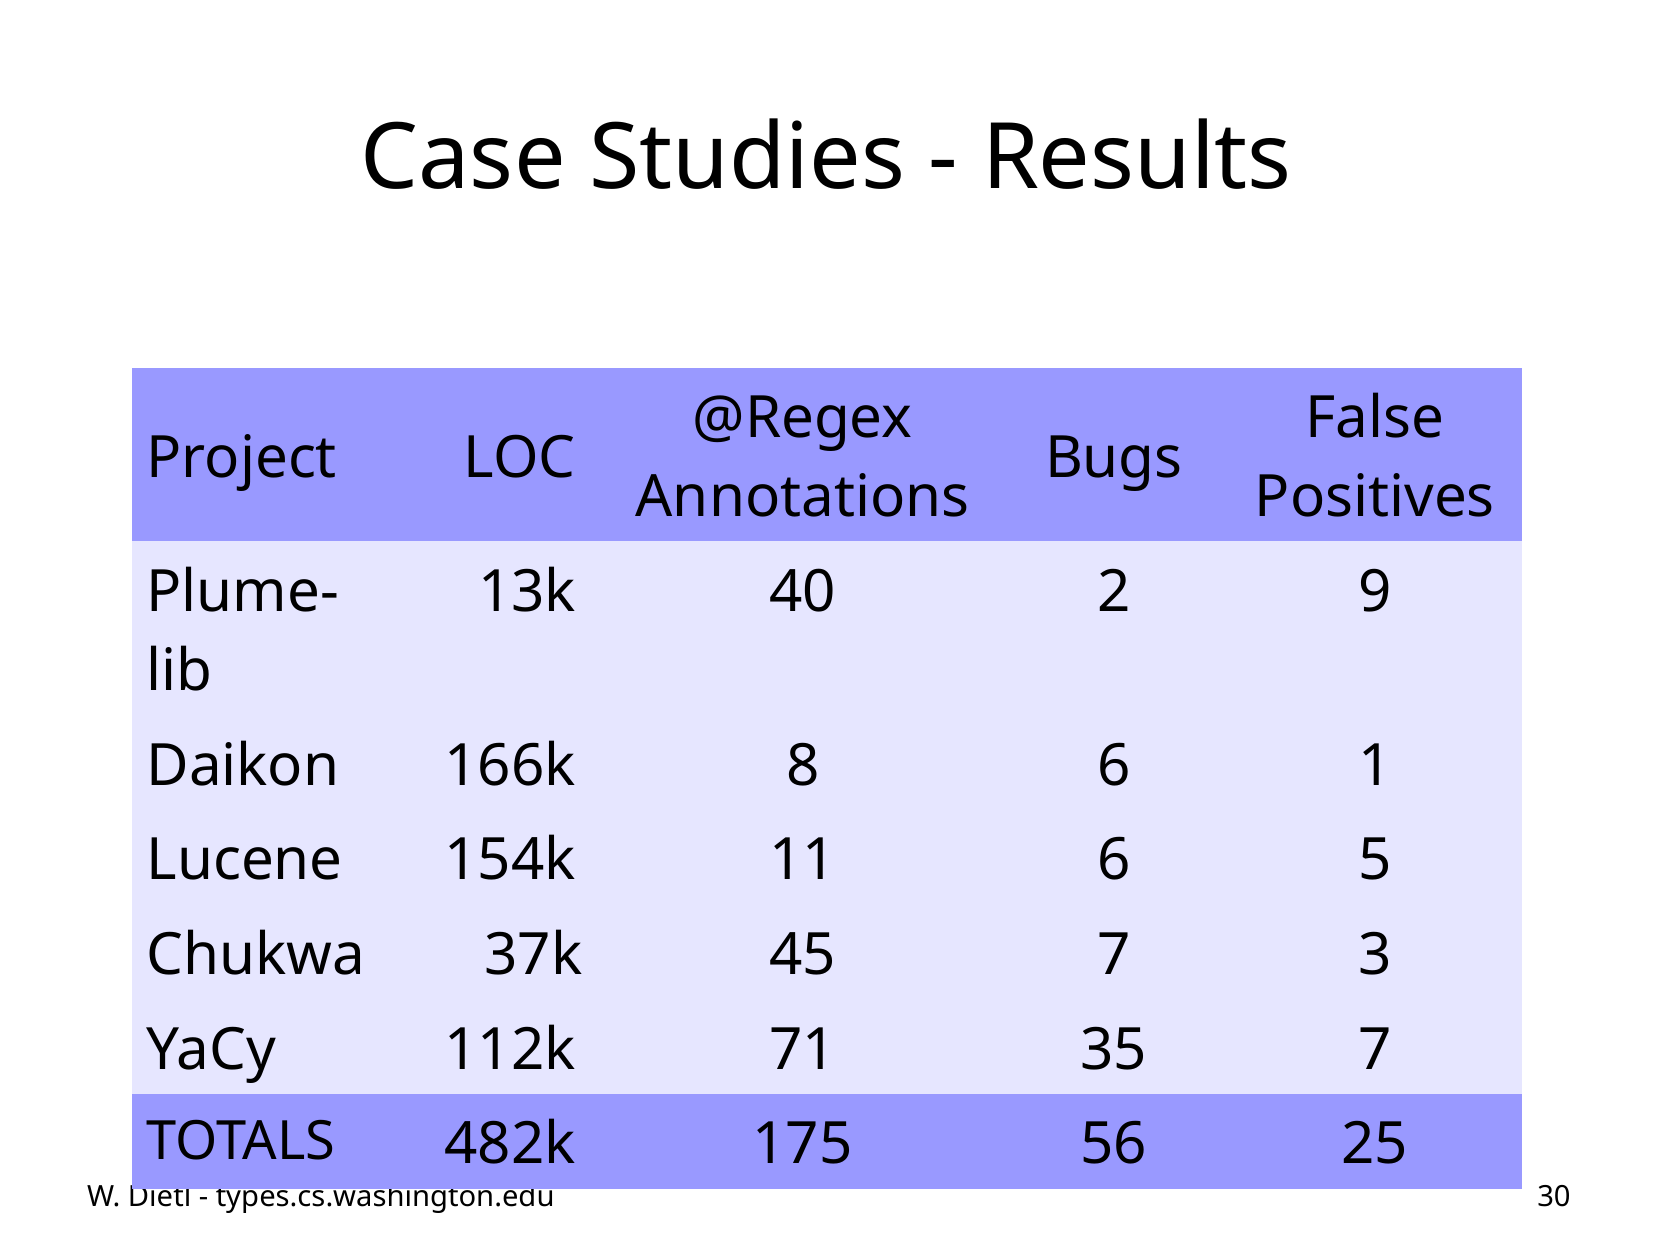

# Case Studies - Results
| Project | LOC | @Regex Annotations | Bugs | False Positives |
| --- | --- | --- | --- | --- |
| Plume-lib | 13k | 40 | 2 | 9 |
| Daikon | 166k | 8 | 6 | 1 |
| Lucene | 154k | 11 | 6 | 5 |
| Chukwa | 37k | 45 | 7 | 3 |
| YaCy | 112k | 71 | 35 | 7 |
| TOTALS | 482k | 175 | 56 | 25 |
W. Dietl - types.cs.washington.edu
30